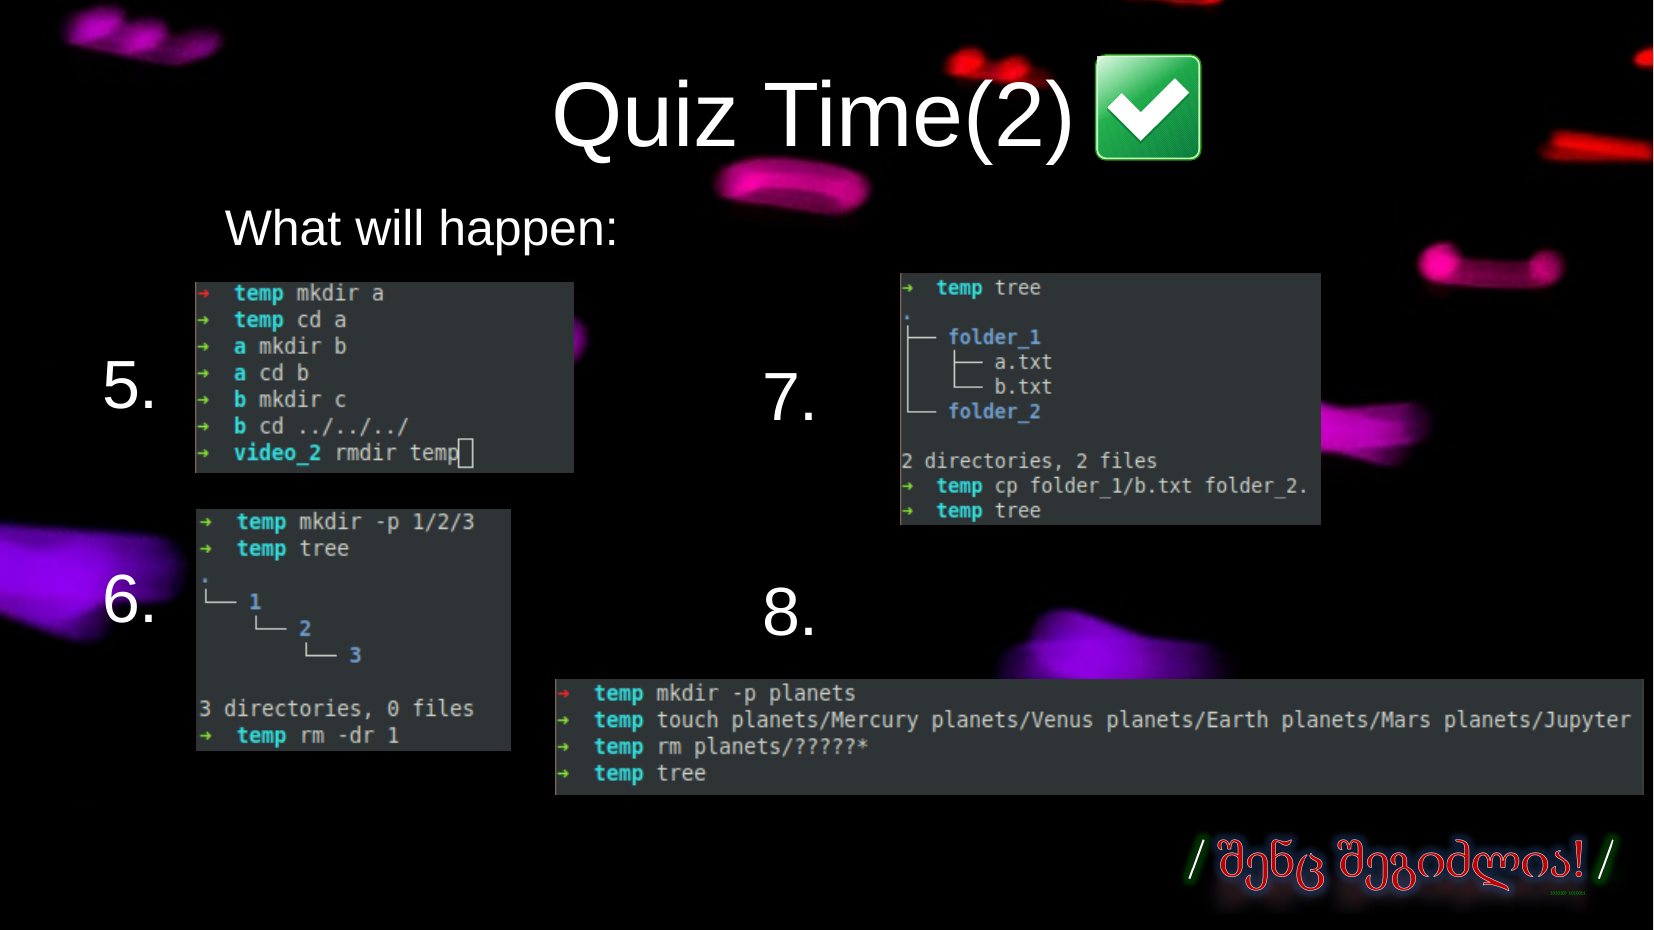

# Quiz Time(2)
What will happen:
 5.
 6.
 7.
 8.